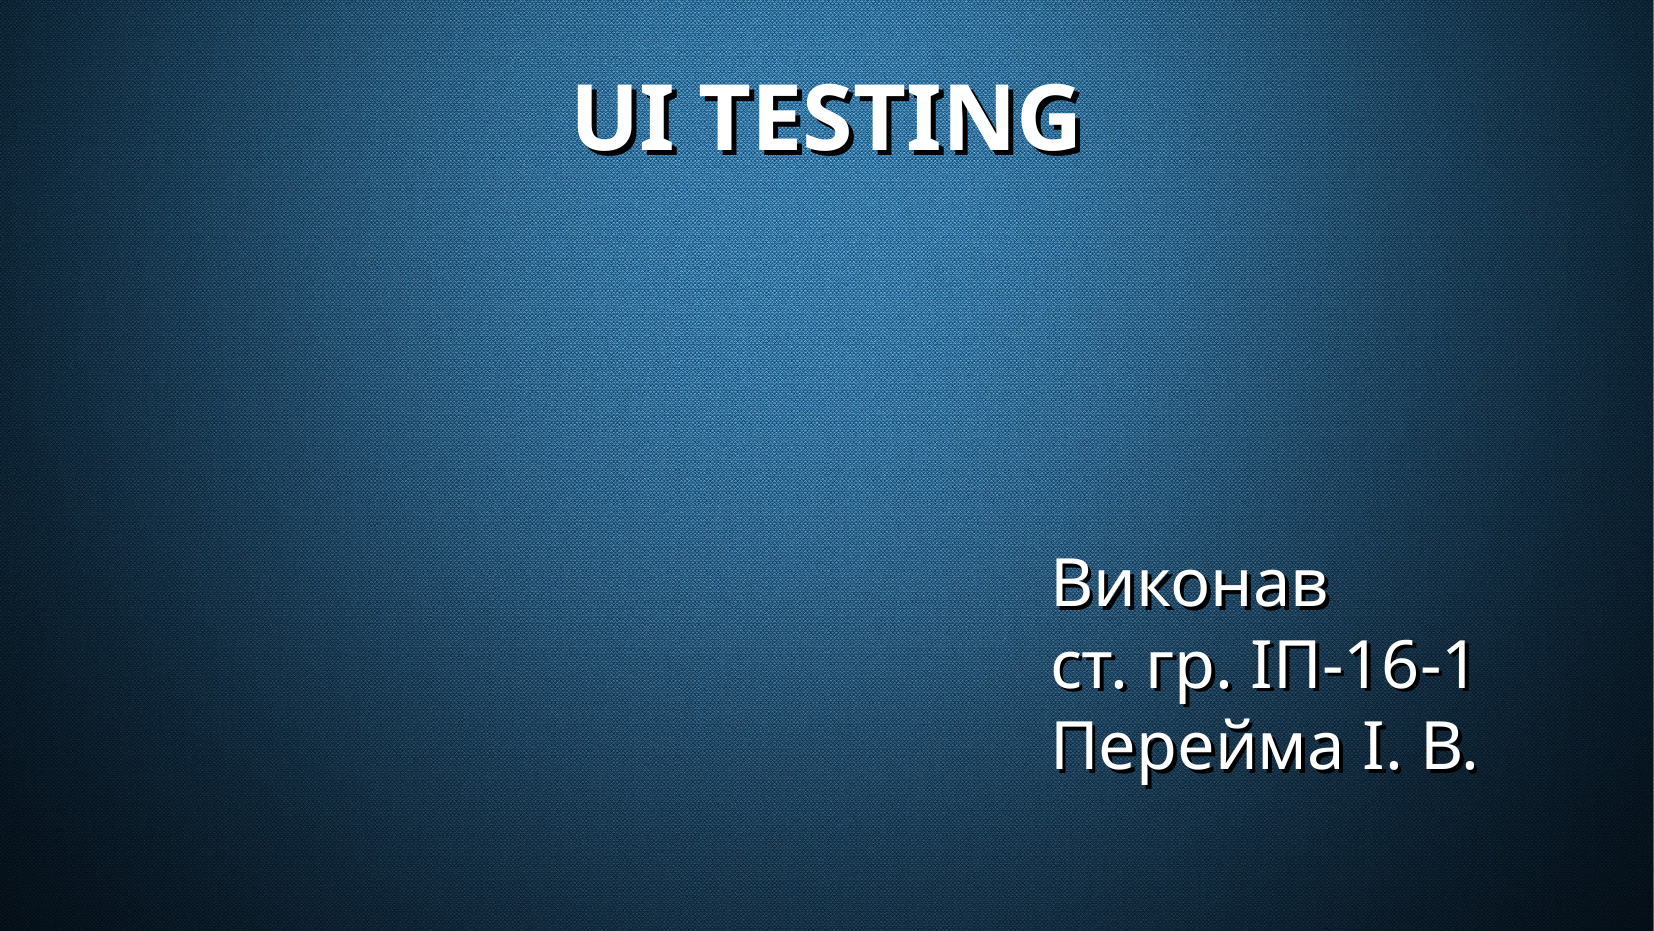

# UI TESTING
Виконав
ст. гр. ІП-16-1
Перейма І. В.